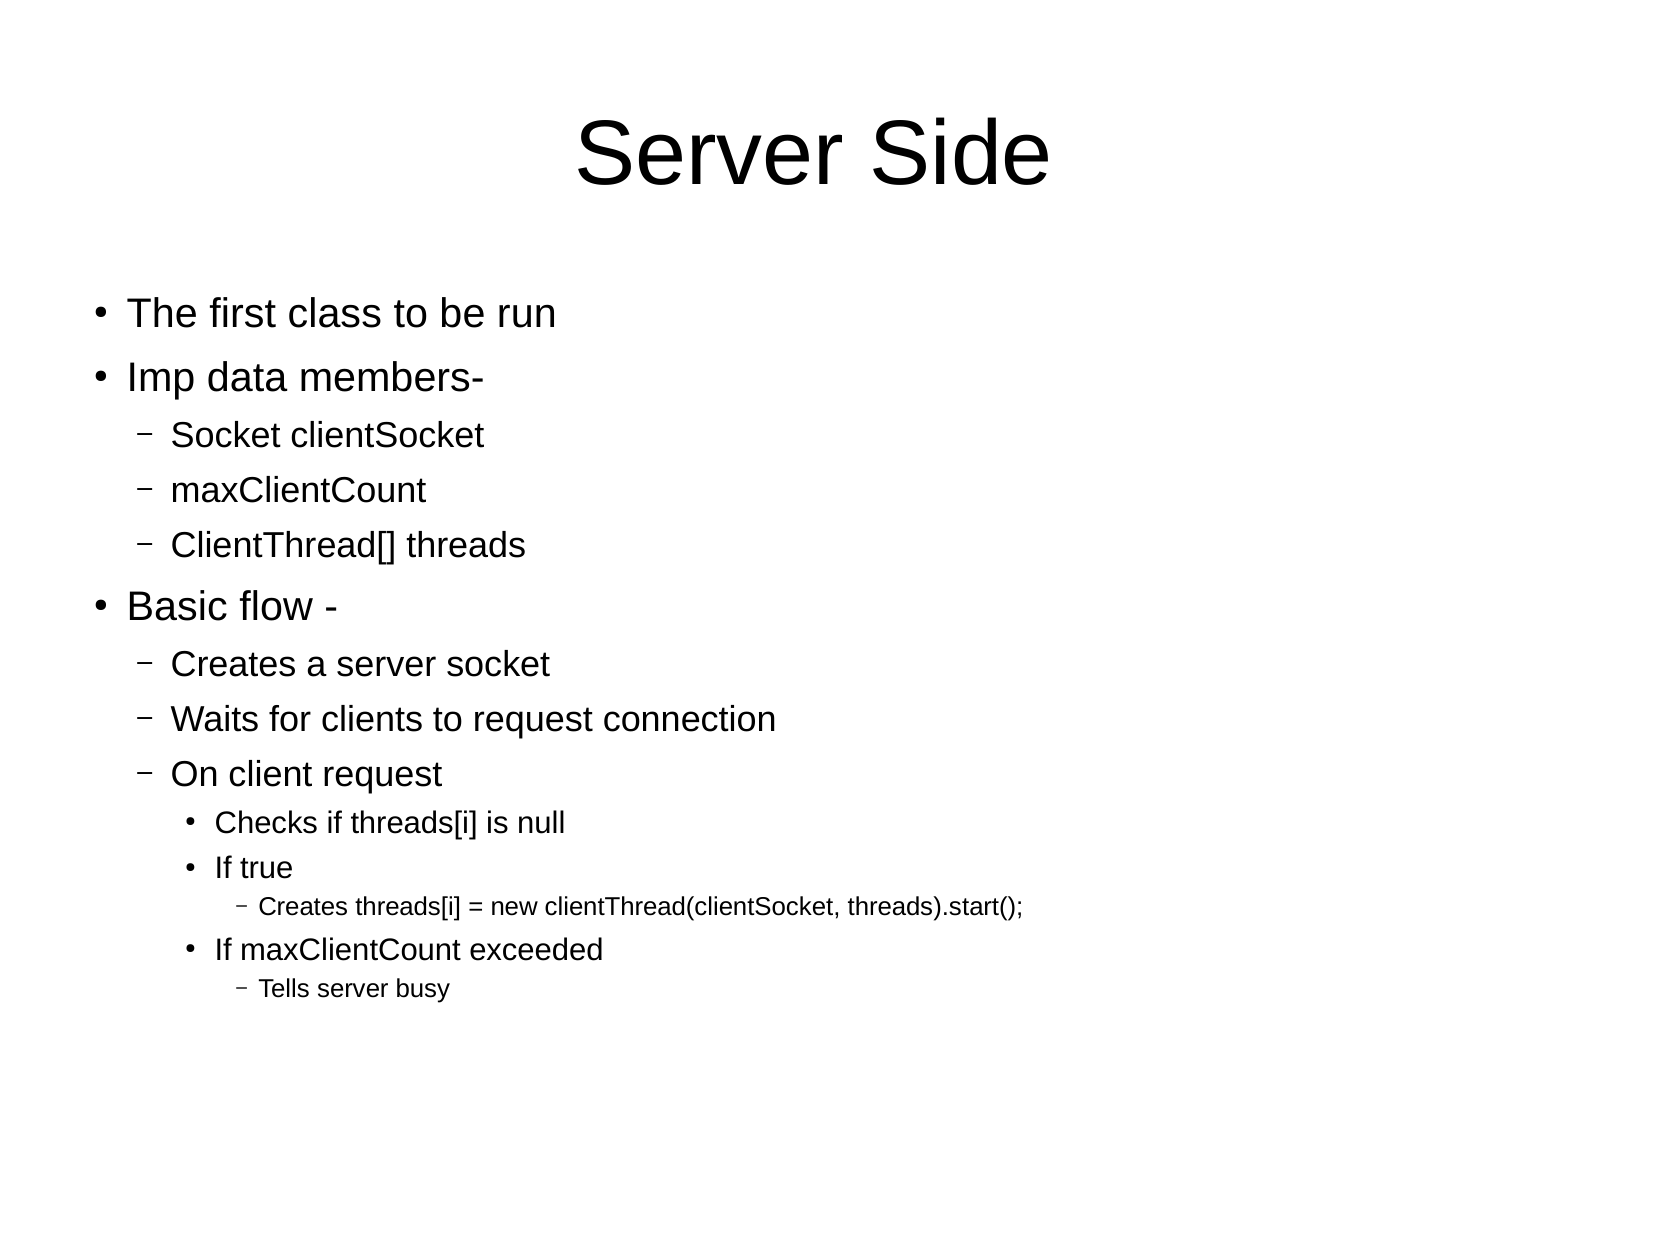

# Server Side
The first class to be run
Imp data members-
Socket clientSocket
maxClientCount
ClientThread[] threads
Basic flow -
Creates a server socket
Waits for clients to request connection
On client request
Checks if threads[i] is null
If true
Creates threads[i] = new clientThread(clientSocket, threads).start();
If maxClientCount exceeded
Tells server busy